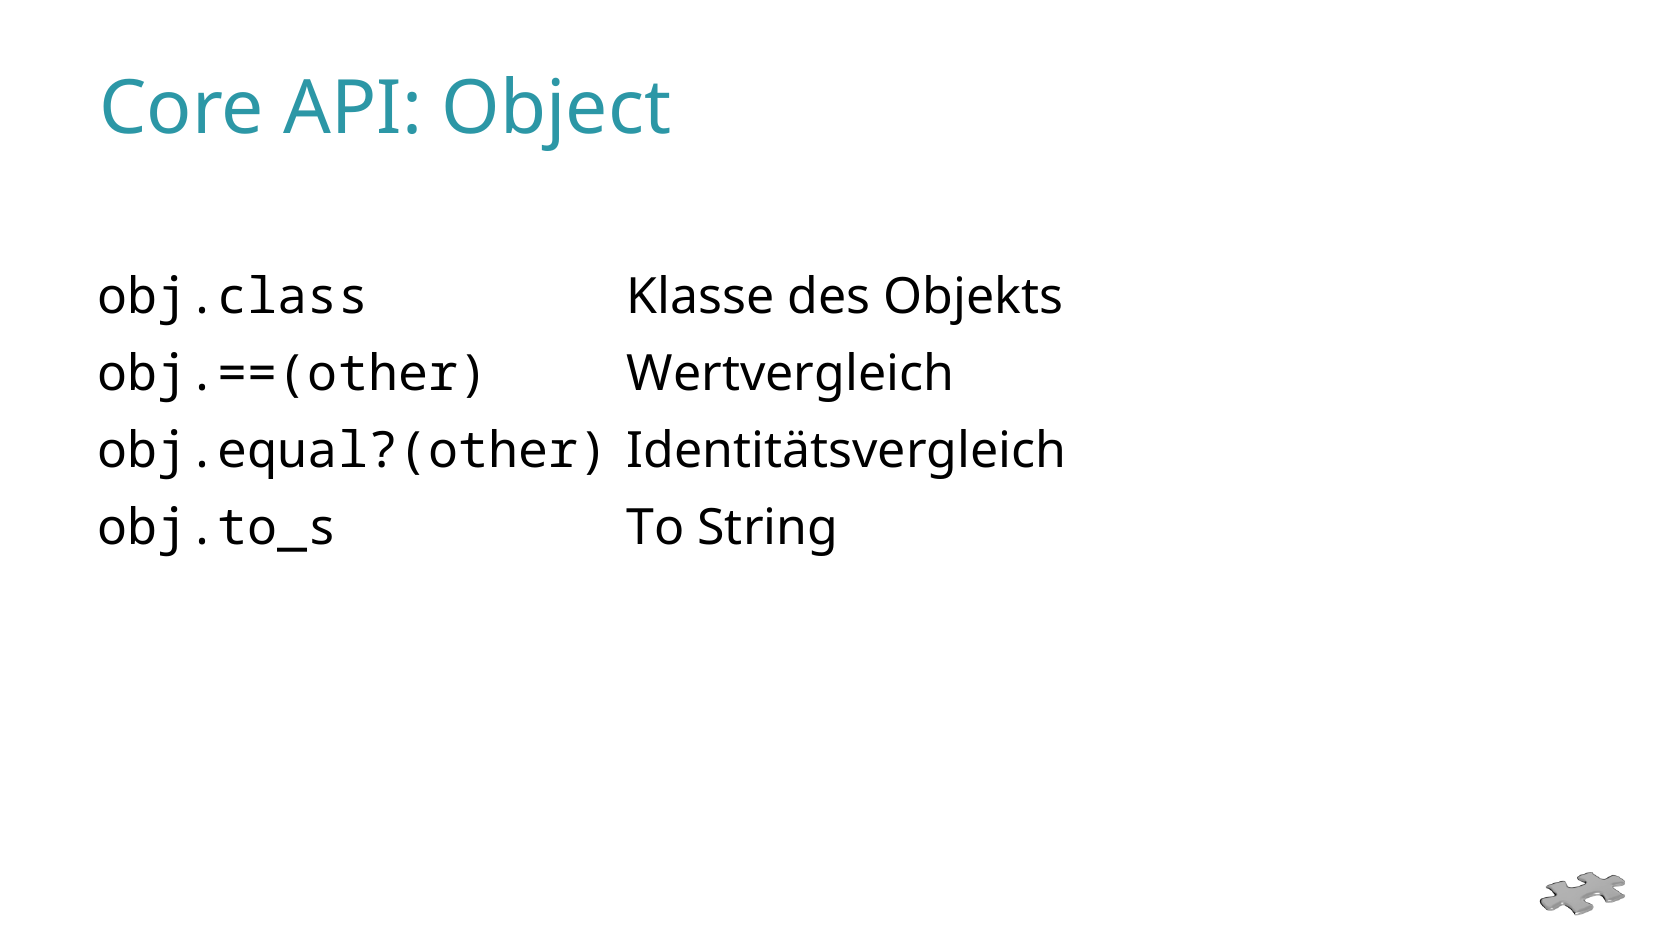

# Core API: Object
obj.class	Klasse des Objekts
obj.==(other)	Wertvergleich
obj.equal?(other)	Identitätsvergleich
obj.to_s	To String